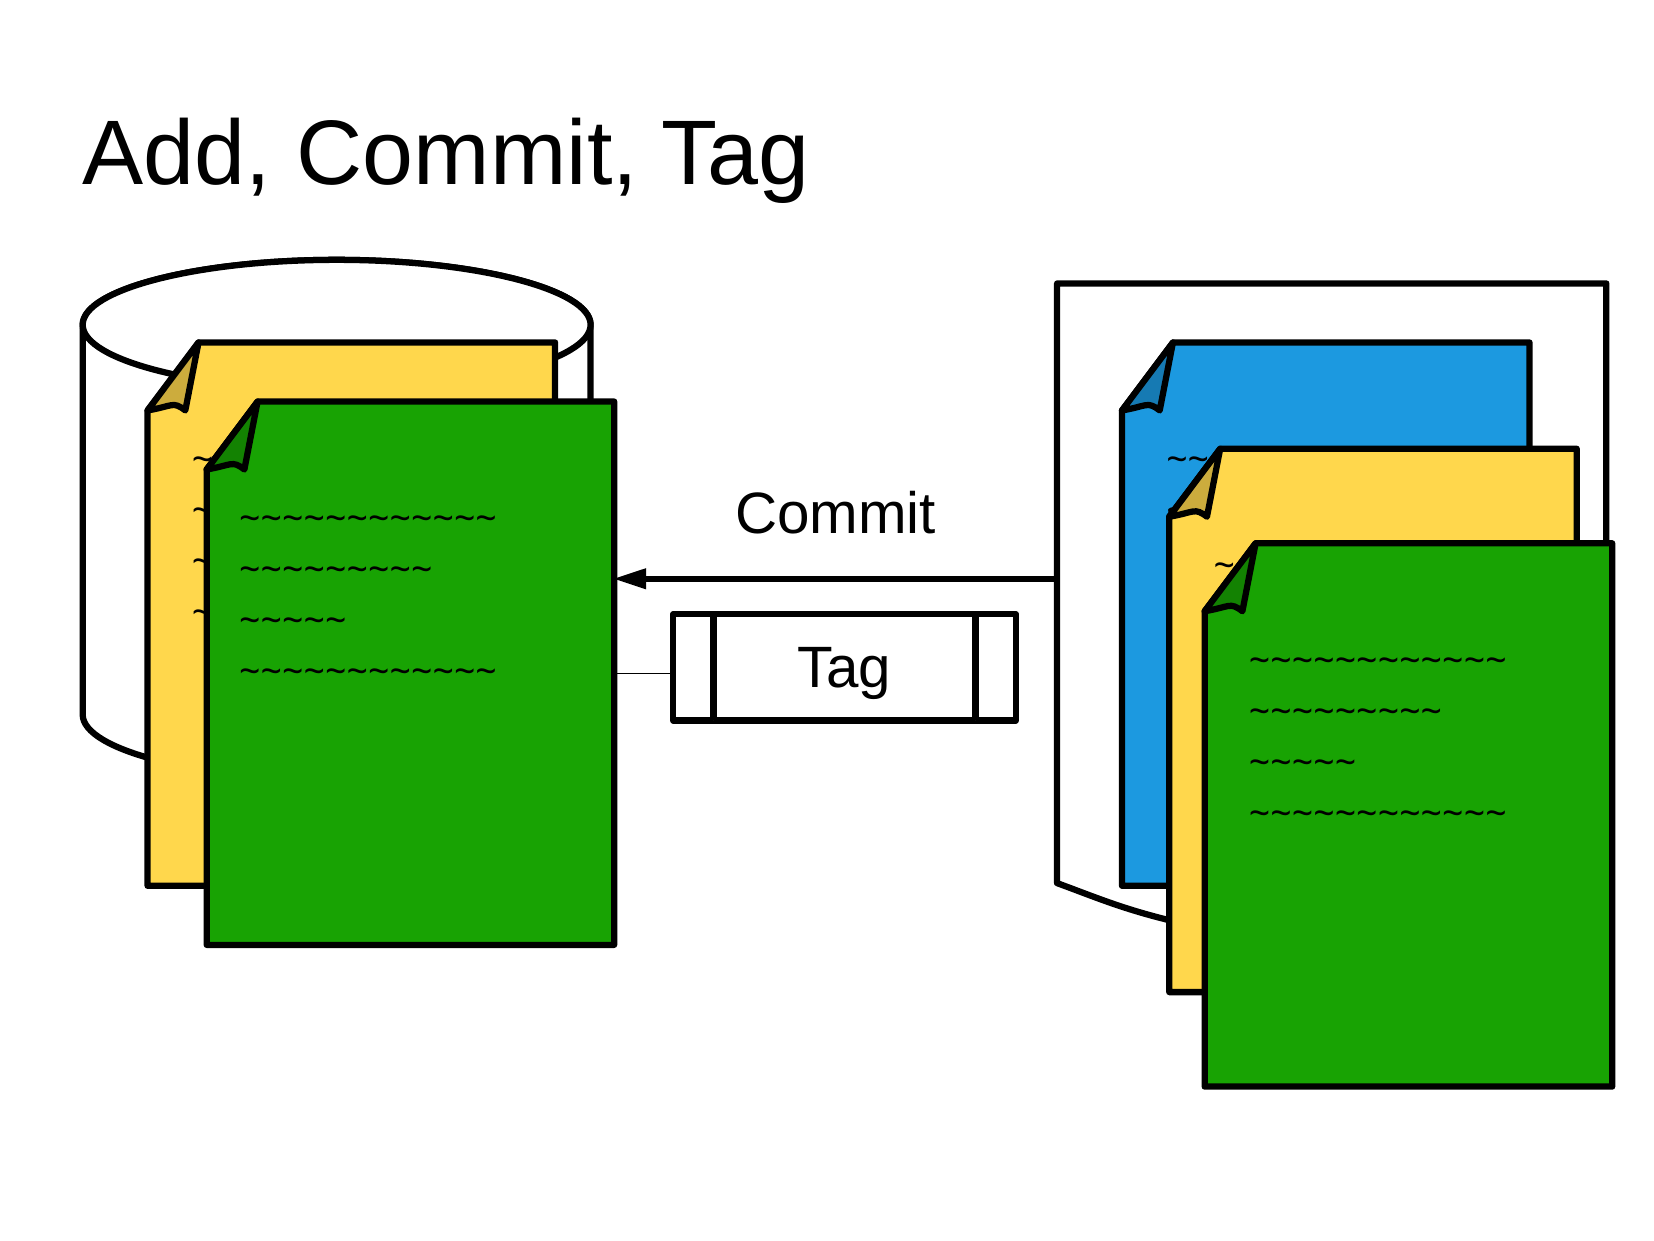

# Add, Commit, Tag
~~~~~~~~~~~~
~~~~~~~~~
~~~~~
~~~~~~~~~~~~
~~~~~~~~~~~~
~~~~~~~~~
~~~~~
~~~~~~~~~~~~
~~~~~~~~~~~~
~~~~~~~~~
~~~~~
~~~~~~~~~~~~
~~~~~~~~~~~~
~~~~~~~~~
~~~~~
~~~~~~~~~~~~
~~~~~~~~~~~~
~~~~~~~~~
~~~~~
~~~~~~~~~~~~
Commit
Tag